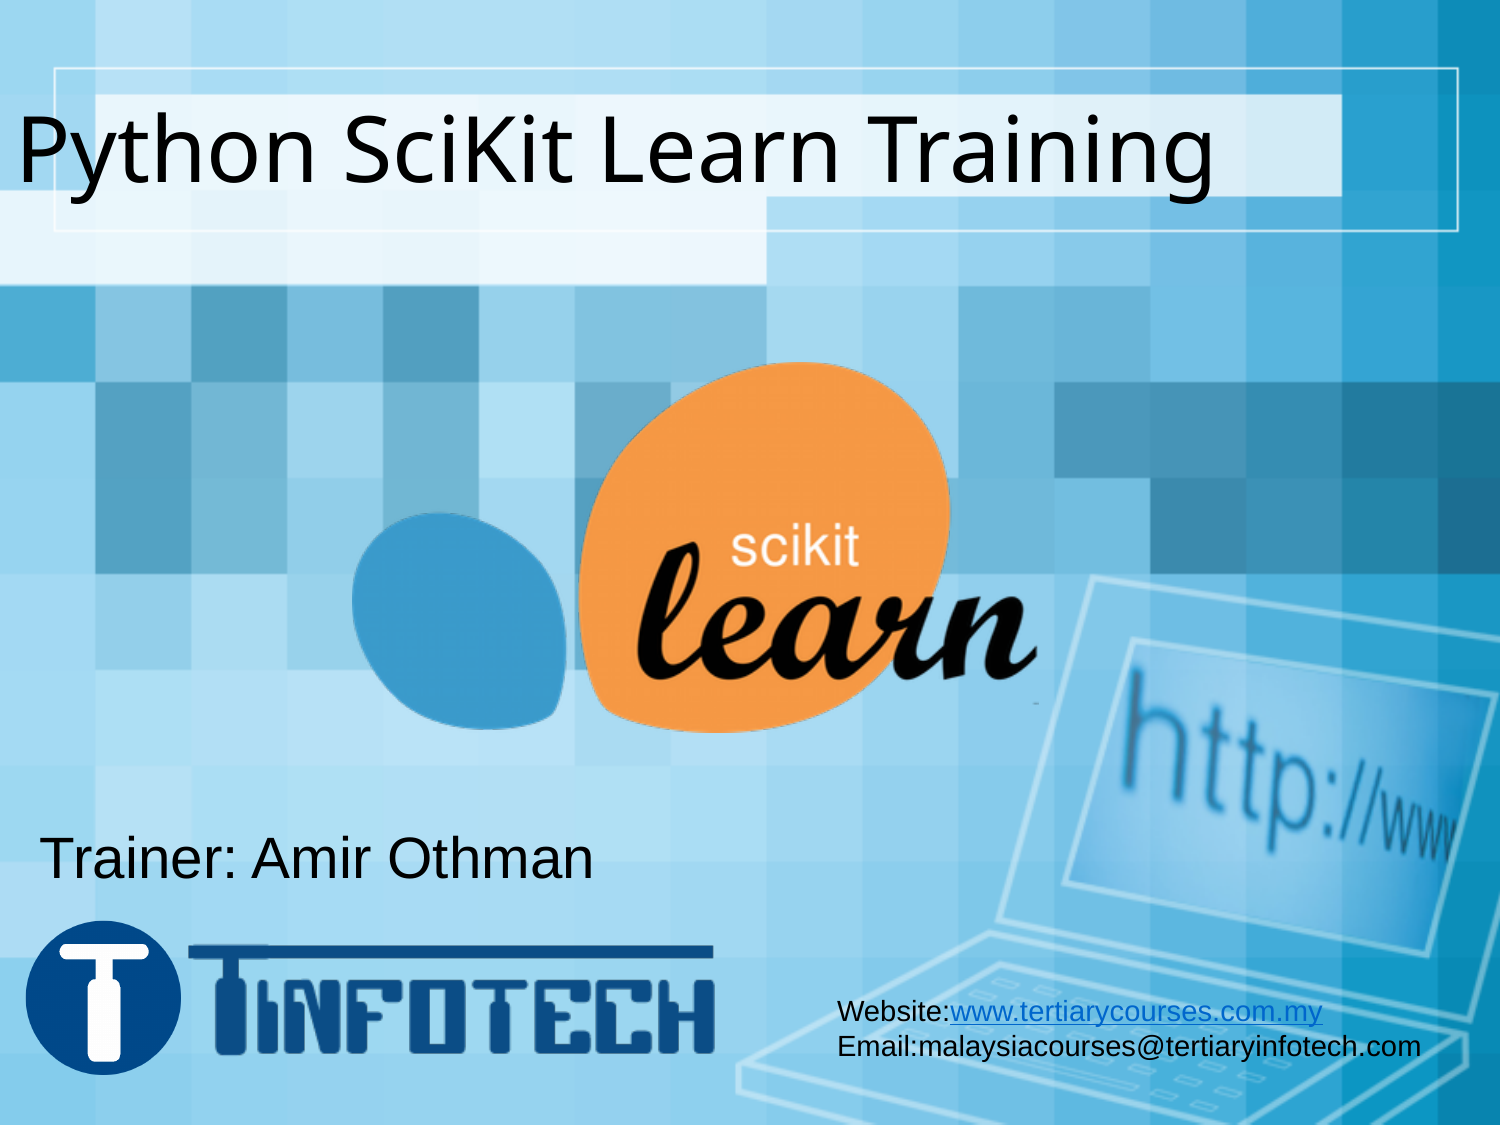

# Python SciKit Learn Training
Trainer: Amir Othman
Website:www.tertiarycourses.com.my
Email:malaysiacourses@tertiaryinfotech.com